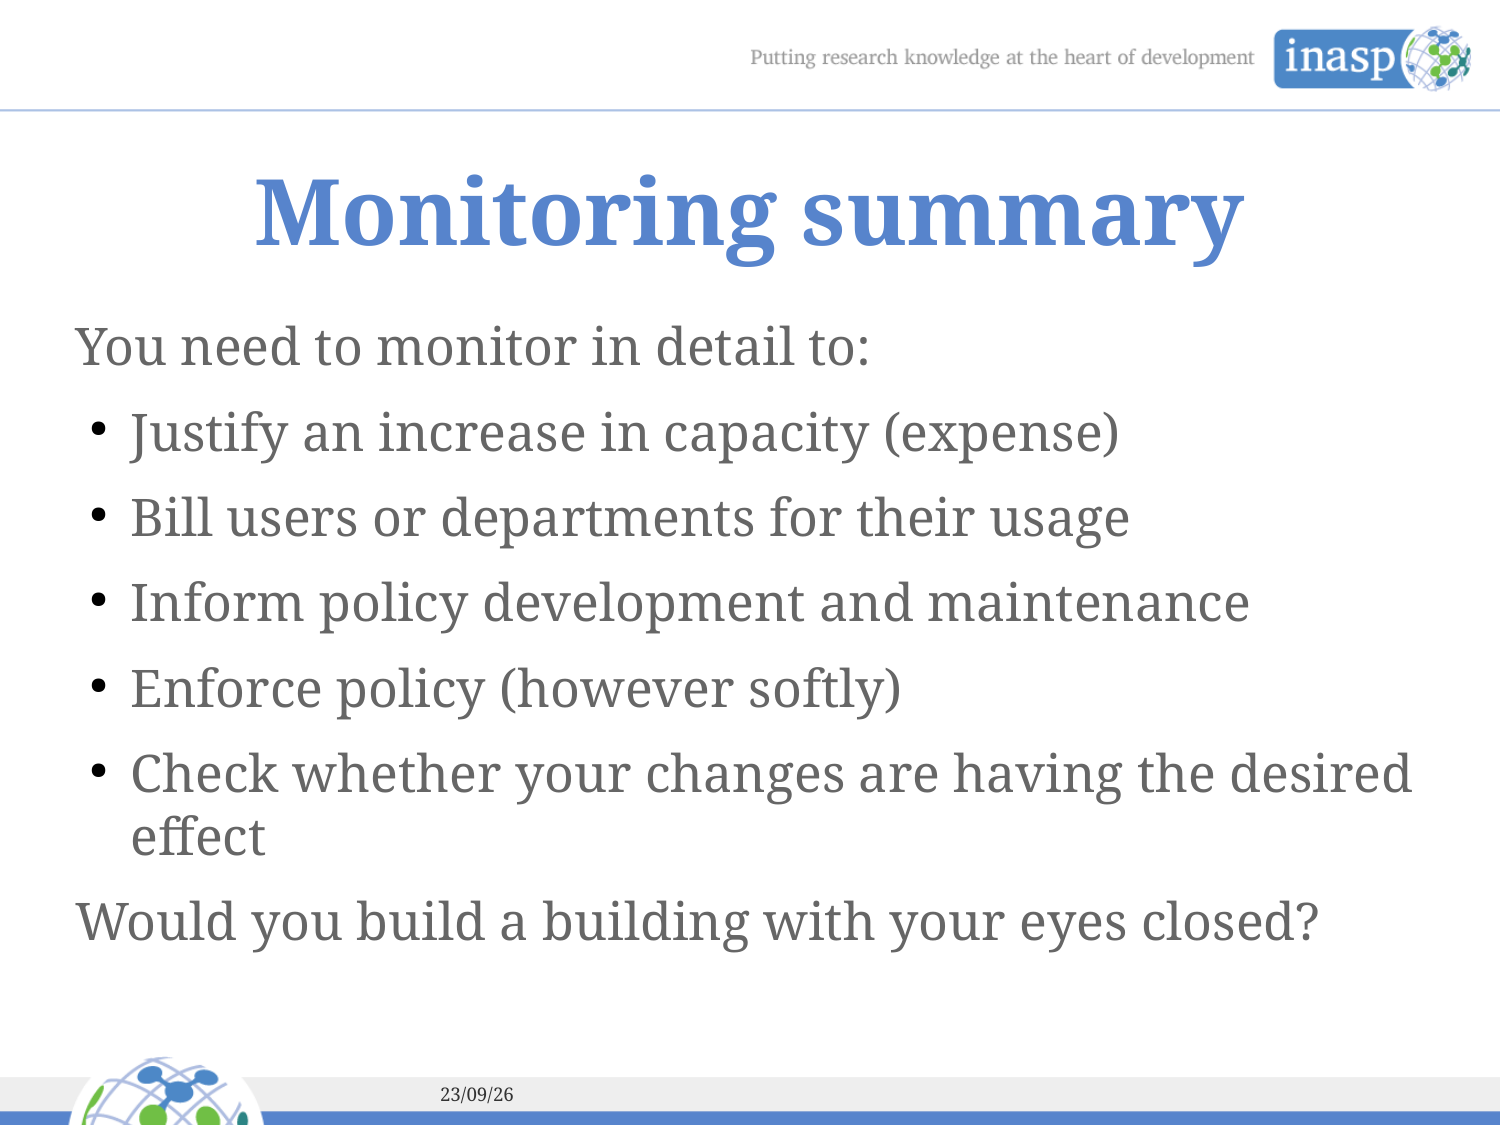

# Monitoring summary
You need to monitor in detail to:
Justify an increase in capacity (expense)
Bill users or departments for their usage
Inform policy development and maintenance
Enforce policy (however softly)
Check whether your changes are having the desired effect
Would you build a building with your eyes closed?